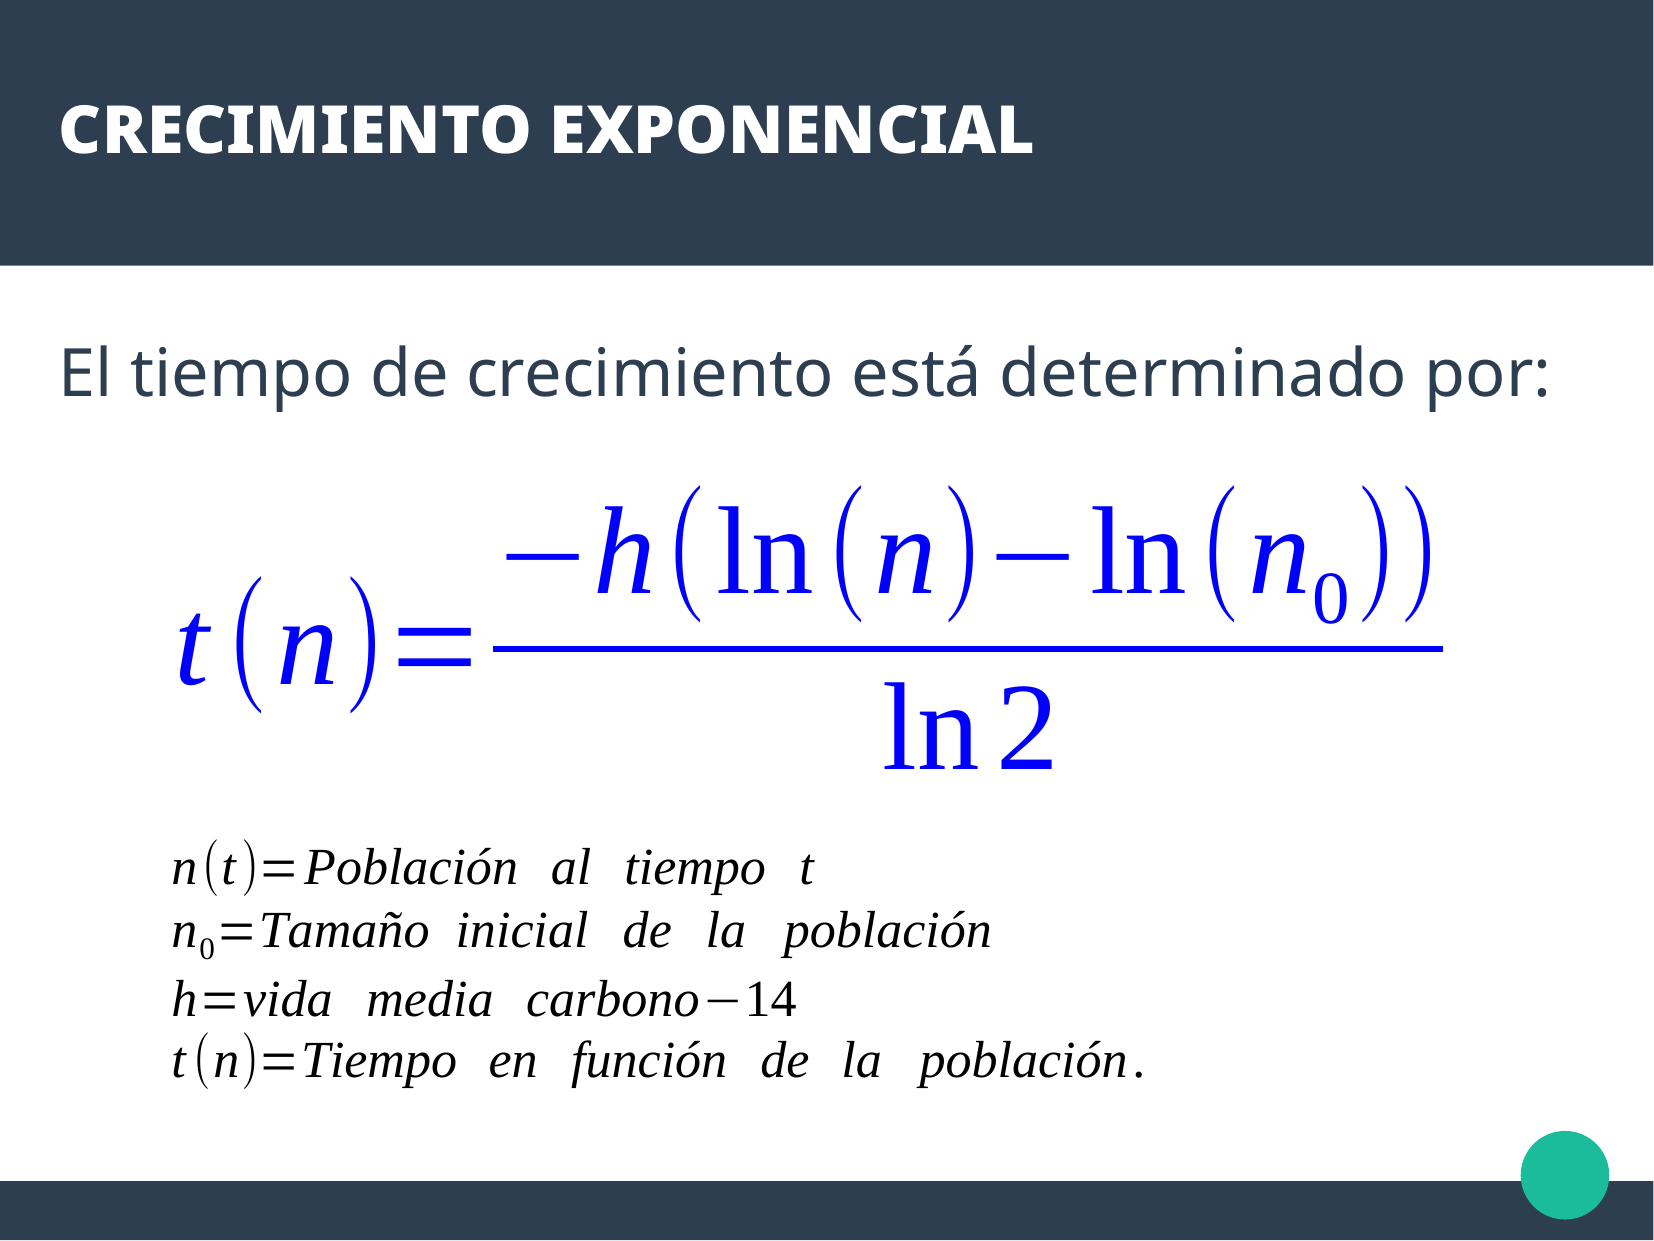

# CRECIMIENTO EXPONENCIAL
El tiempo de crecimiento está determinado por: